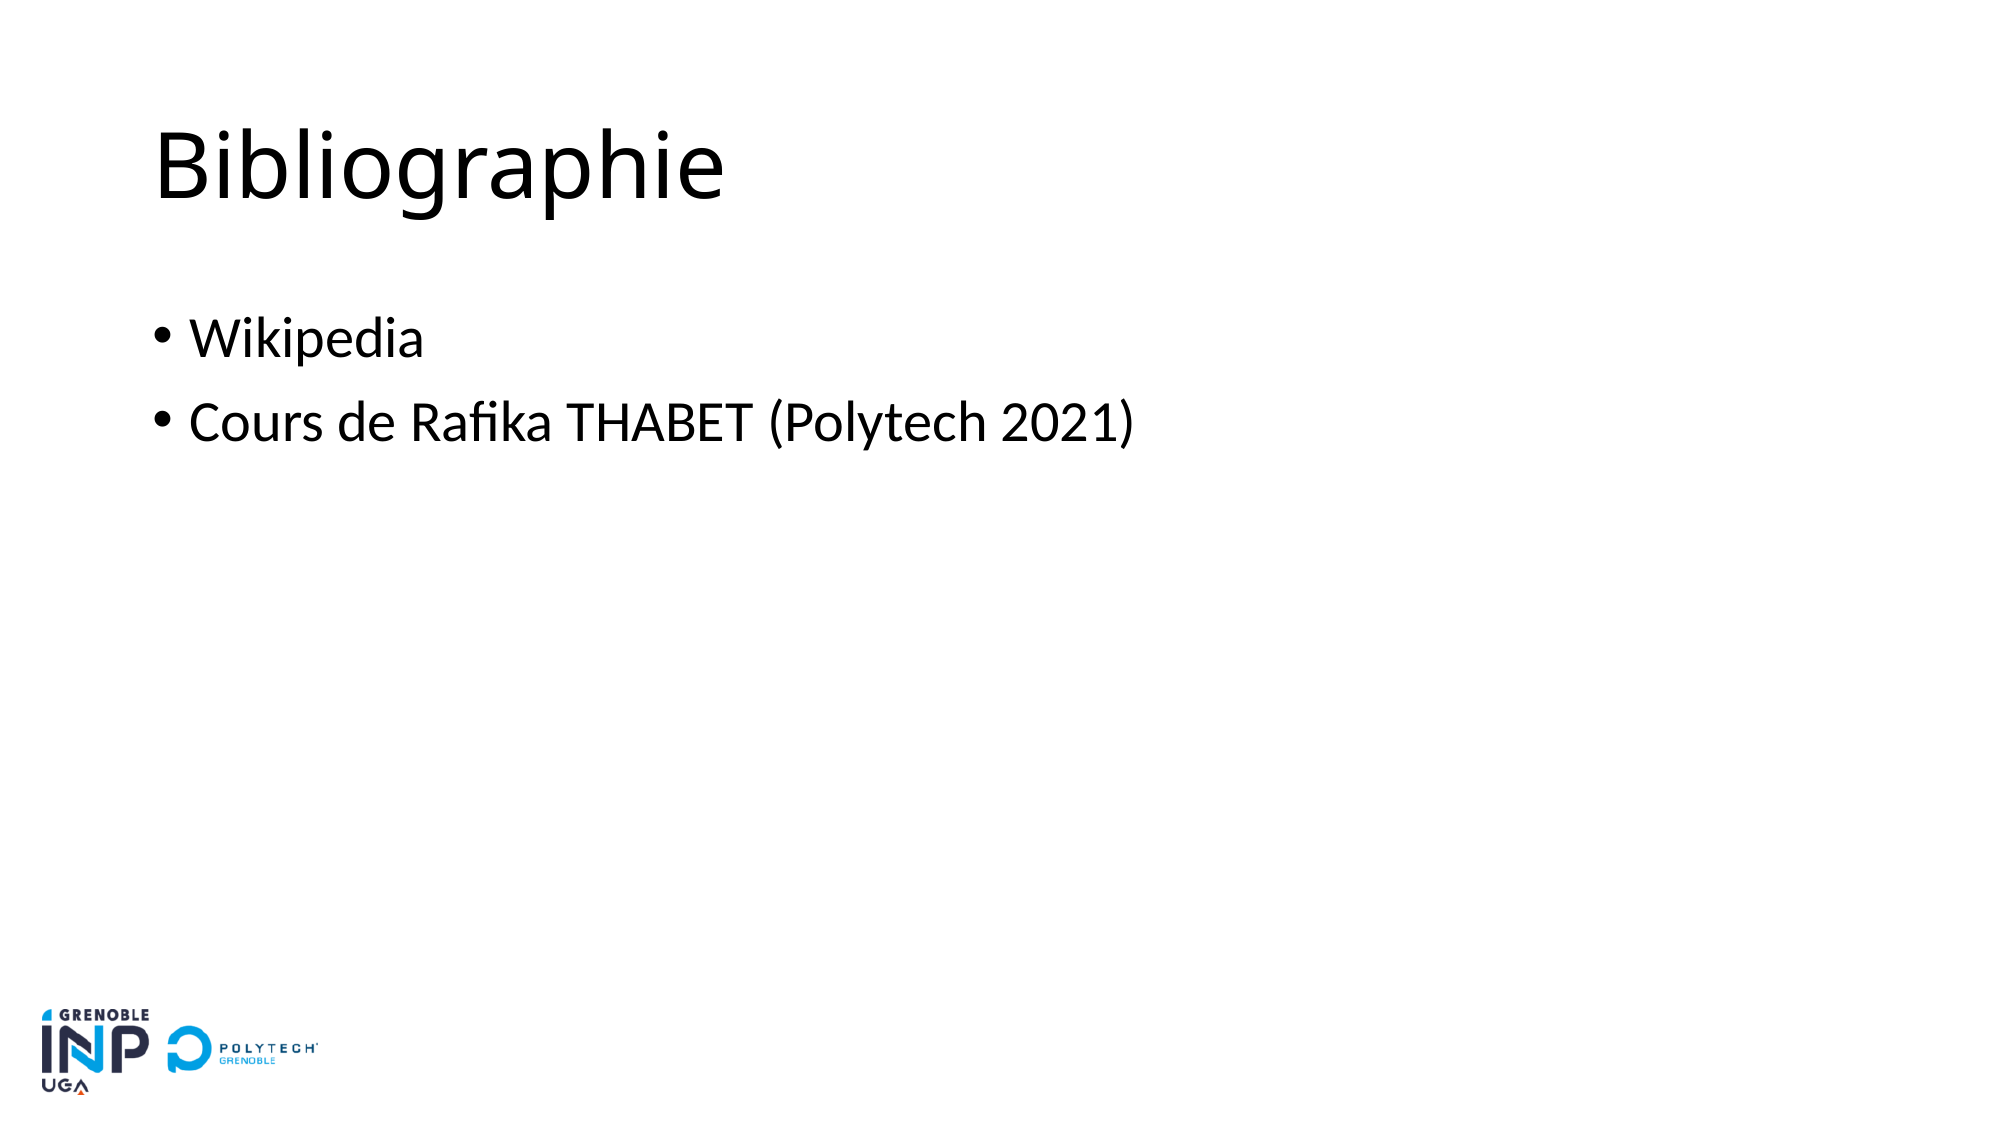

# Bibliographie
Wikipedia
Cours de Rafika THABET (Polytech 2021)